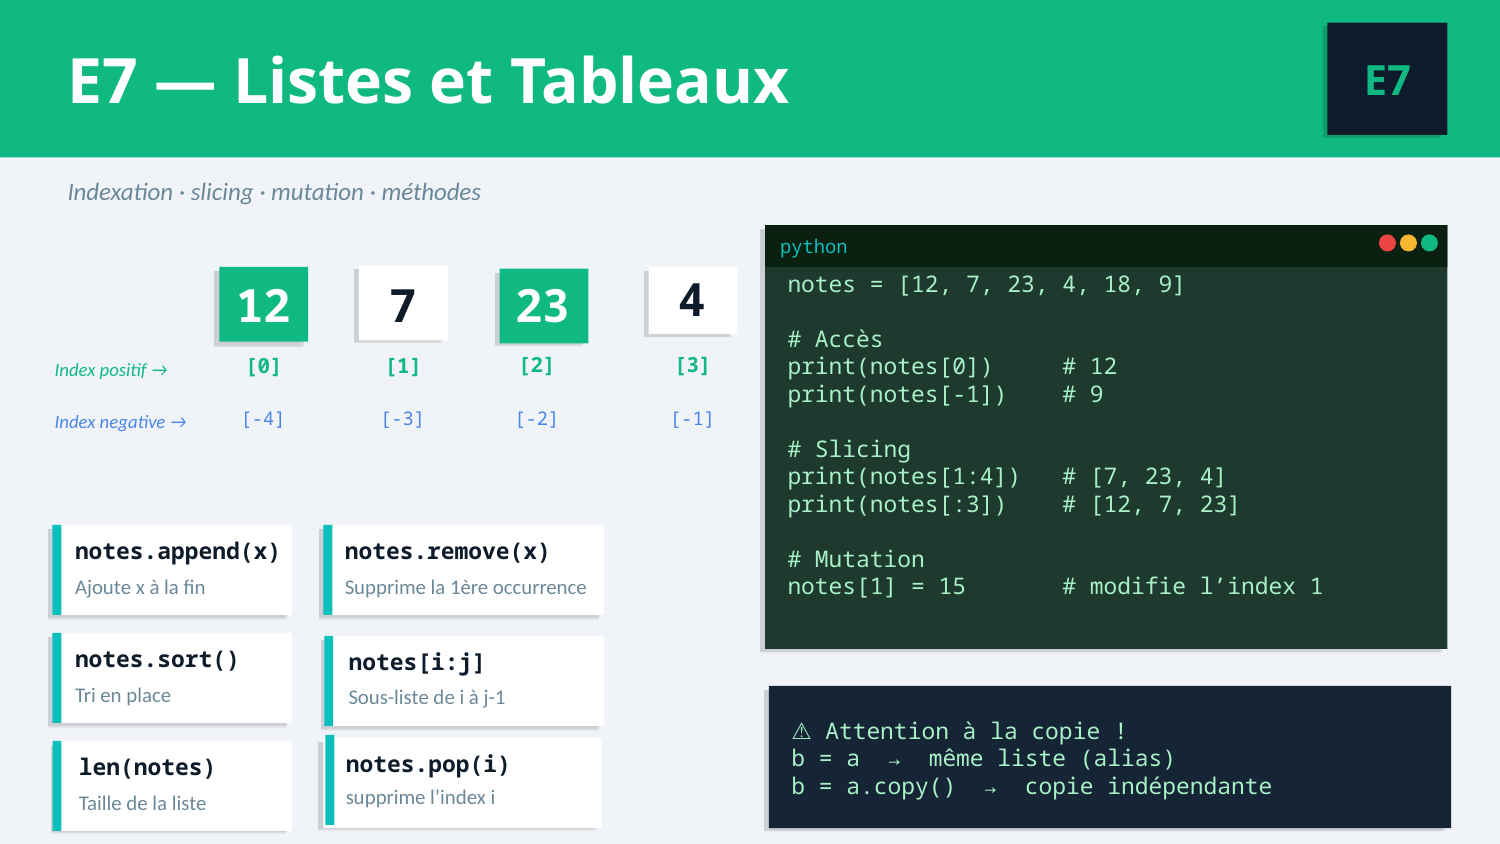

E7 — Listes et Tableaux
E7
Indexation · slicing · mutation · méthodes
python
18
9
4
7
notes = [12, 7, 23, 4, 18, 9]
# Accès
print(notes[0]) # 12
print(notes[-1]) # 9
# Slicing
print(notes[1:4]) # [7, 23, 4]
print(notes[:3]) # [12, 7, 23]
# Mutation
notes[1] = 15 # modifie l’index 1
12
23
[2]
[3]
[4]
[5]
[1]
[0]
Index positif →
[-2]
[-1]
[-4]
[-3]
[-2]
[-1]
Index negative →
notes.append(x)
notes.remove(x)
Ajoute x à la fin
Supprime la 1ère occurrence
notes.sort()
notes[i:j]
Tri en place
Sous-liste de i à j-1
⚠️ Attention à la copie !
b = a → même liste (alias)
b = a.copy() → copie indépendante
notes.pop(i)
len(notes)
supprime l’index i
Taille de la liste